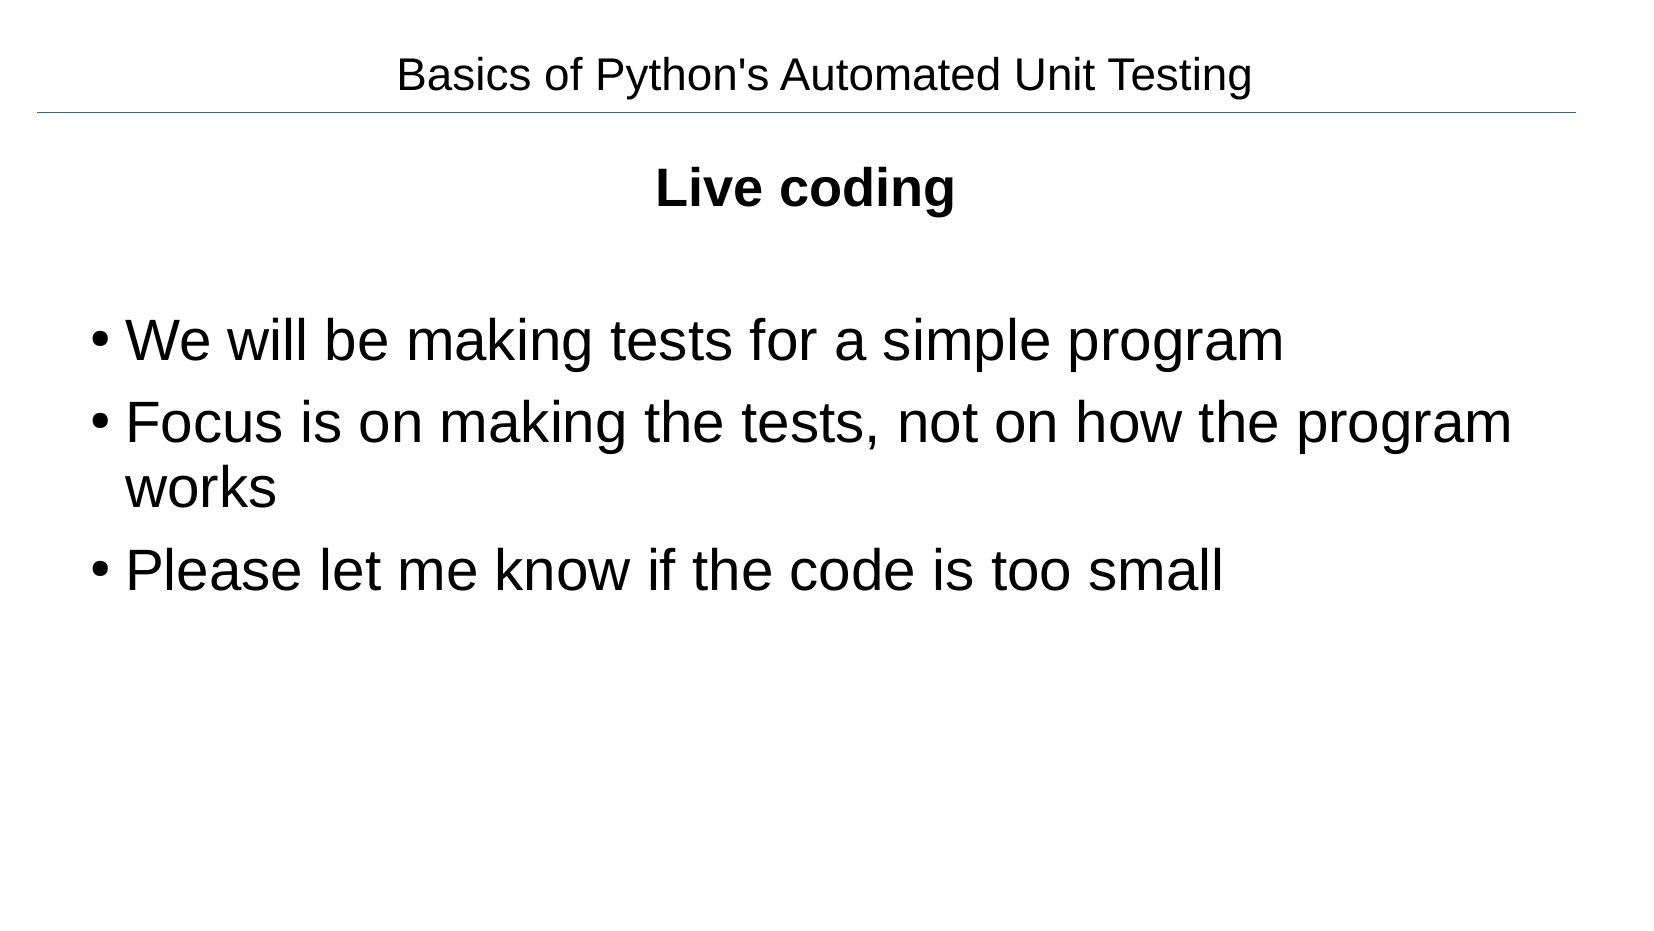

# Basics of Python's Automated Unit Testing
Live coding
We will be making tests for a simple program
Focus is on making the tests, not on how the program works
Please let me know if the code is too small